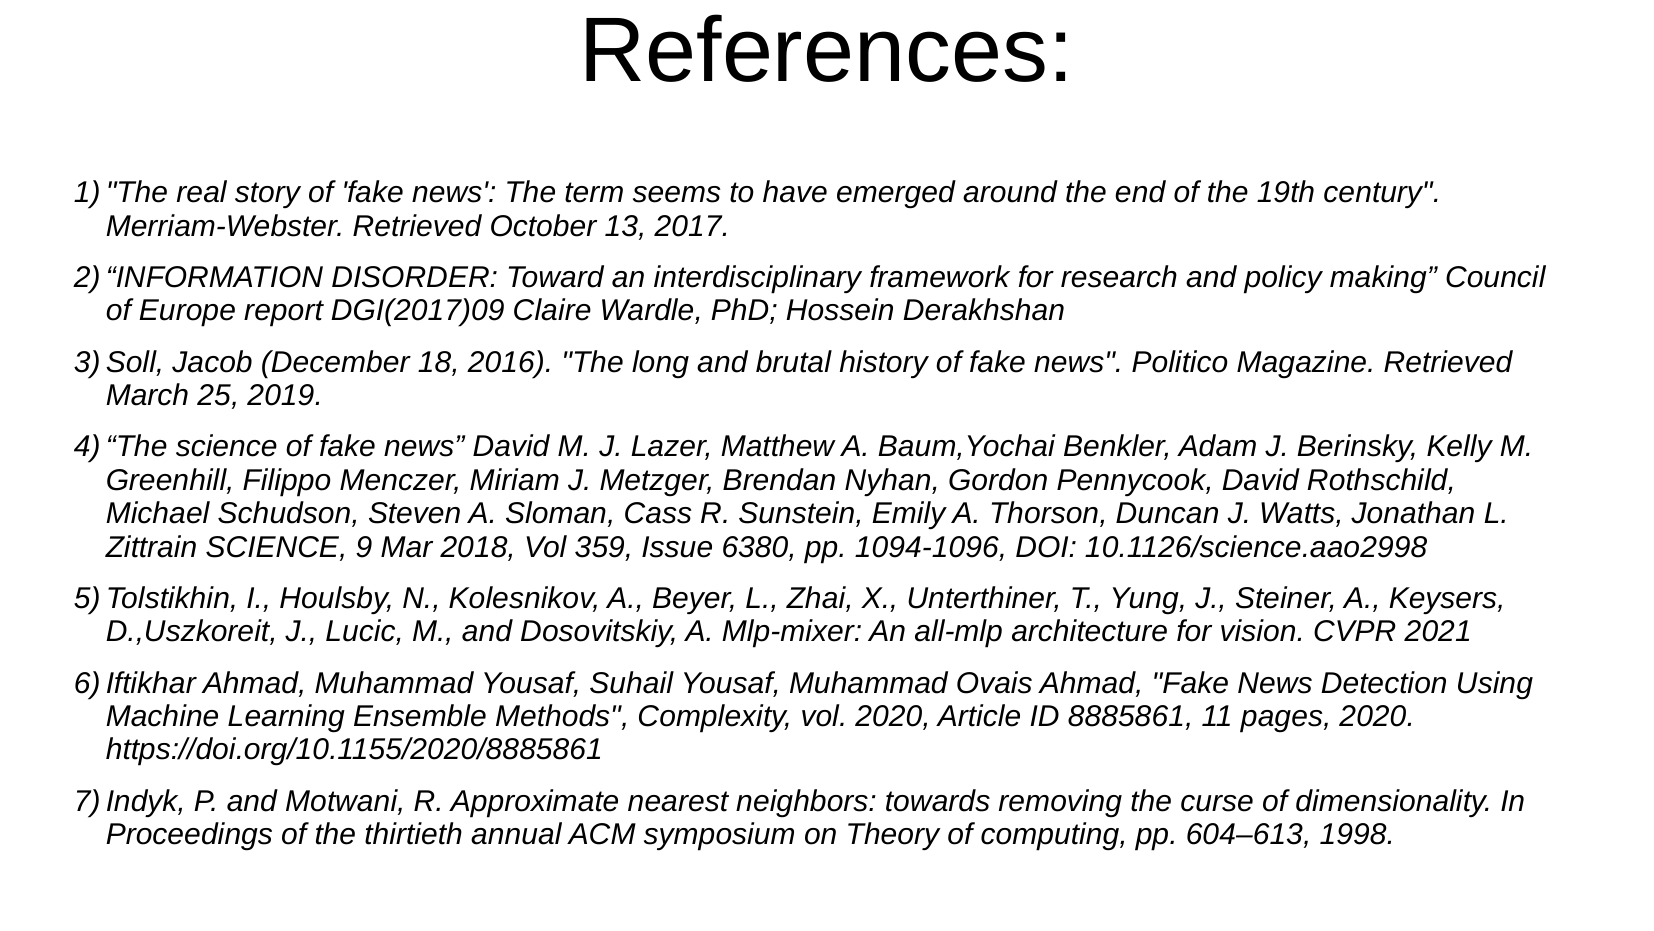

# References:
"The real story of 'fake news': The term seems to have emerged around the end of the 19th century". Merriam-Webster. Retrieved October 13, 2017.
“INFORMATION DISORDER: Toward an interdisciplinary framework for research and policy making” Council of Europe report DGI(2017)09 Claire Wardle, PhD; Hossein Derakhshan
Soll, Jacob (December 18, 2016). "The long and brutal history of fake news". Politico Magazine. Retrieved March 25, 2019.
“The science of fake news” David M. J. Lazer, Matthew A. Baum,Yochai Benkler, Adam J. Berinsky, Kelly M. Greenhill, Filippo Menczer, Miriam J. Metzger, Brendan Nyhan, Gordon Pennycook, David Rothschild, Michael Schudson, Steven A. Sloman, Cass R. Sunstein, Emily A. Thorson, Duncan J. Watts, Jonathan L. Zittrain SCIENCE, 9 Mar 2018, Vol 359, Issue 6380, pp. 1094-1096, DOI: 10.1126/science.aao2998
Tolstikhin, I., Houlsby, N., Kolesnikov, A., Beyer, L., Zhai, X., Unterthiner, T., Yung, J., Steiner, A., Keysers, D.,Uszkoreit, J., Lucic, M., and Dosovitskiy, A. Mlp-mixer: An all-mlp architecture for vision. CVPR 2021
Iftikhar Ahmad, Muhammad Yousaf, Suhail Yousaf, Muhammad Ovais Ahmad, "Fake News Detection Using Machine Learning Ensemble Methods", Complexity, vol. 2020, Article ID 8885861, 11 pages, 2020. https://doi.org/10.1155/2020/8885861
Indyk, P. and Motwani, R. Approximate nearest neighbors: towards removing the curse of dimensionality. In Proceedings of the thirtieth annual ACM symposium on Theory of computing, pp. 604–613, 1998.